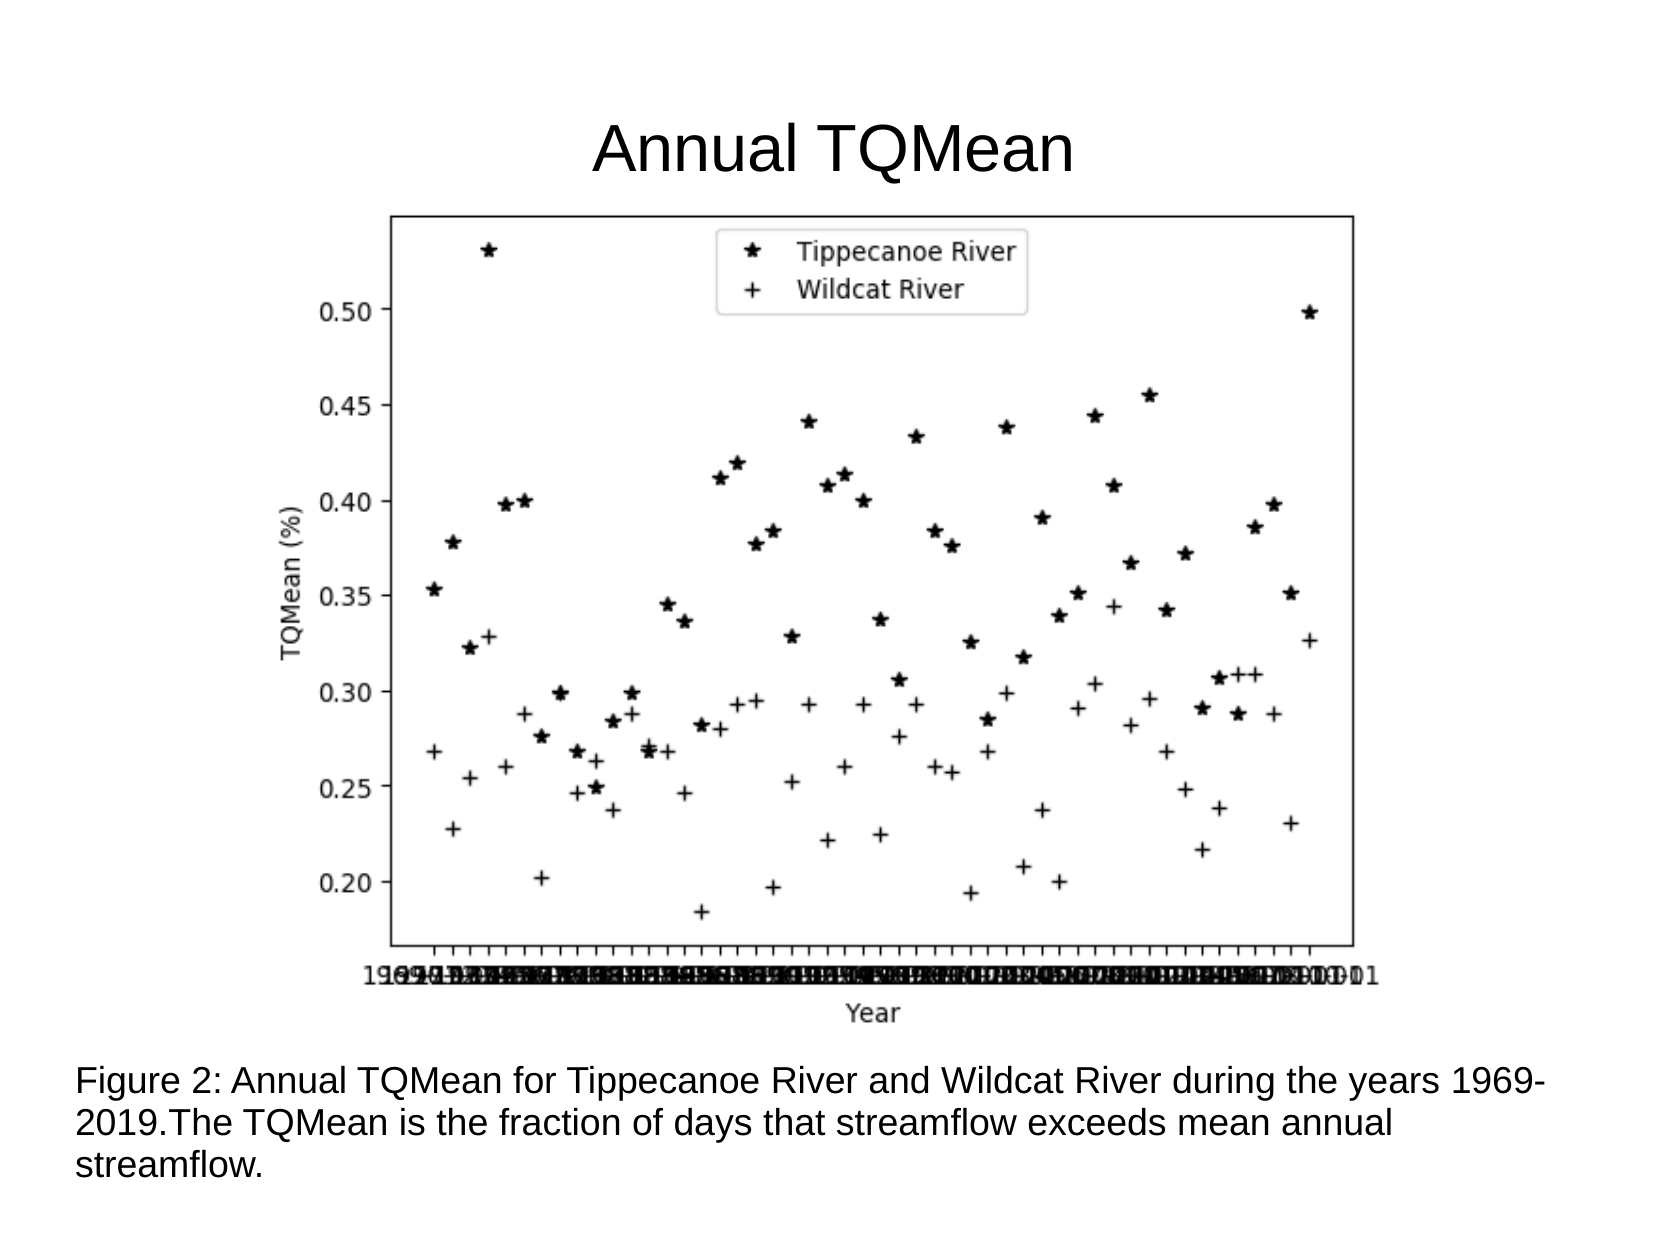

# Annual TQMean
Figure 2: Annual TQMean for Tippecanoe River and Wildcat River during the years 1969-2019.The TQMean is the fraction of days that streamflow exceeds mean annual streamflow.